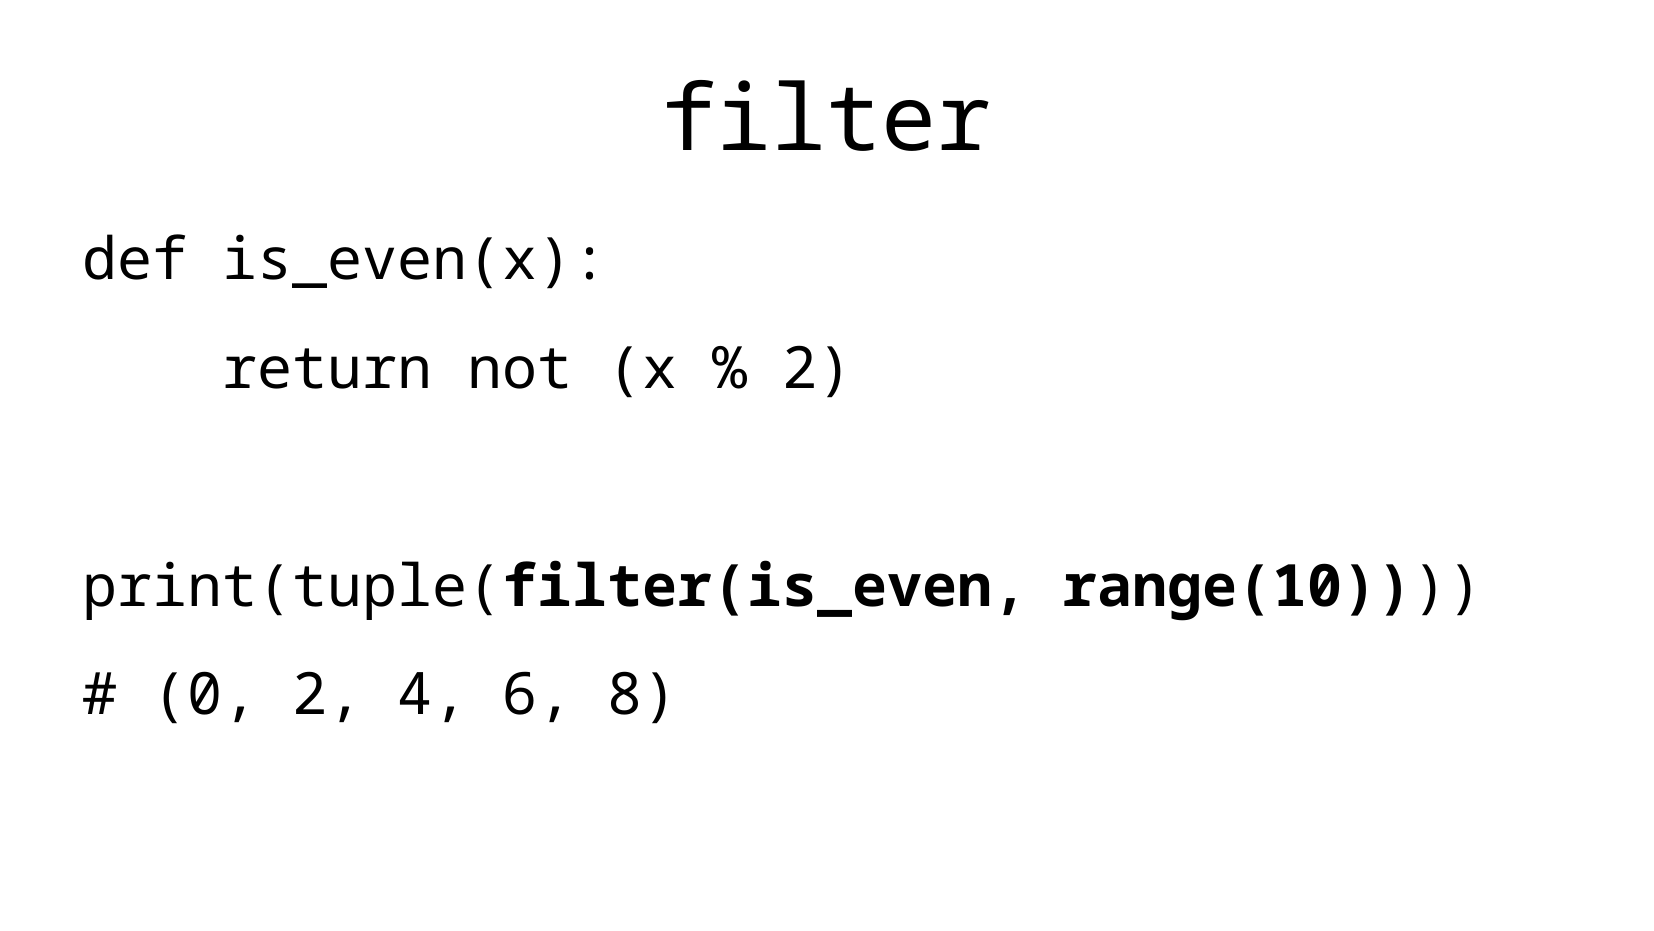

# filter
def is_even(x):
 return not (x % 2)
print(tuple(filter(is_even, range(10))))
# (0, 2, 4, 6, 8)